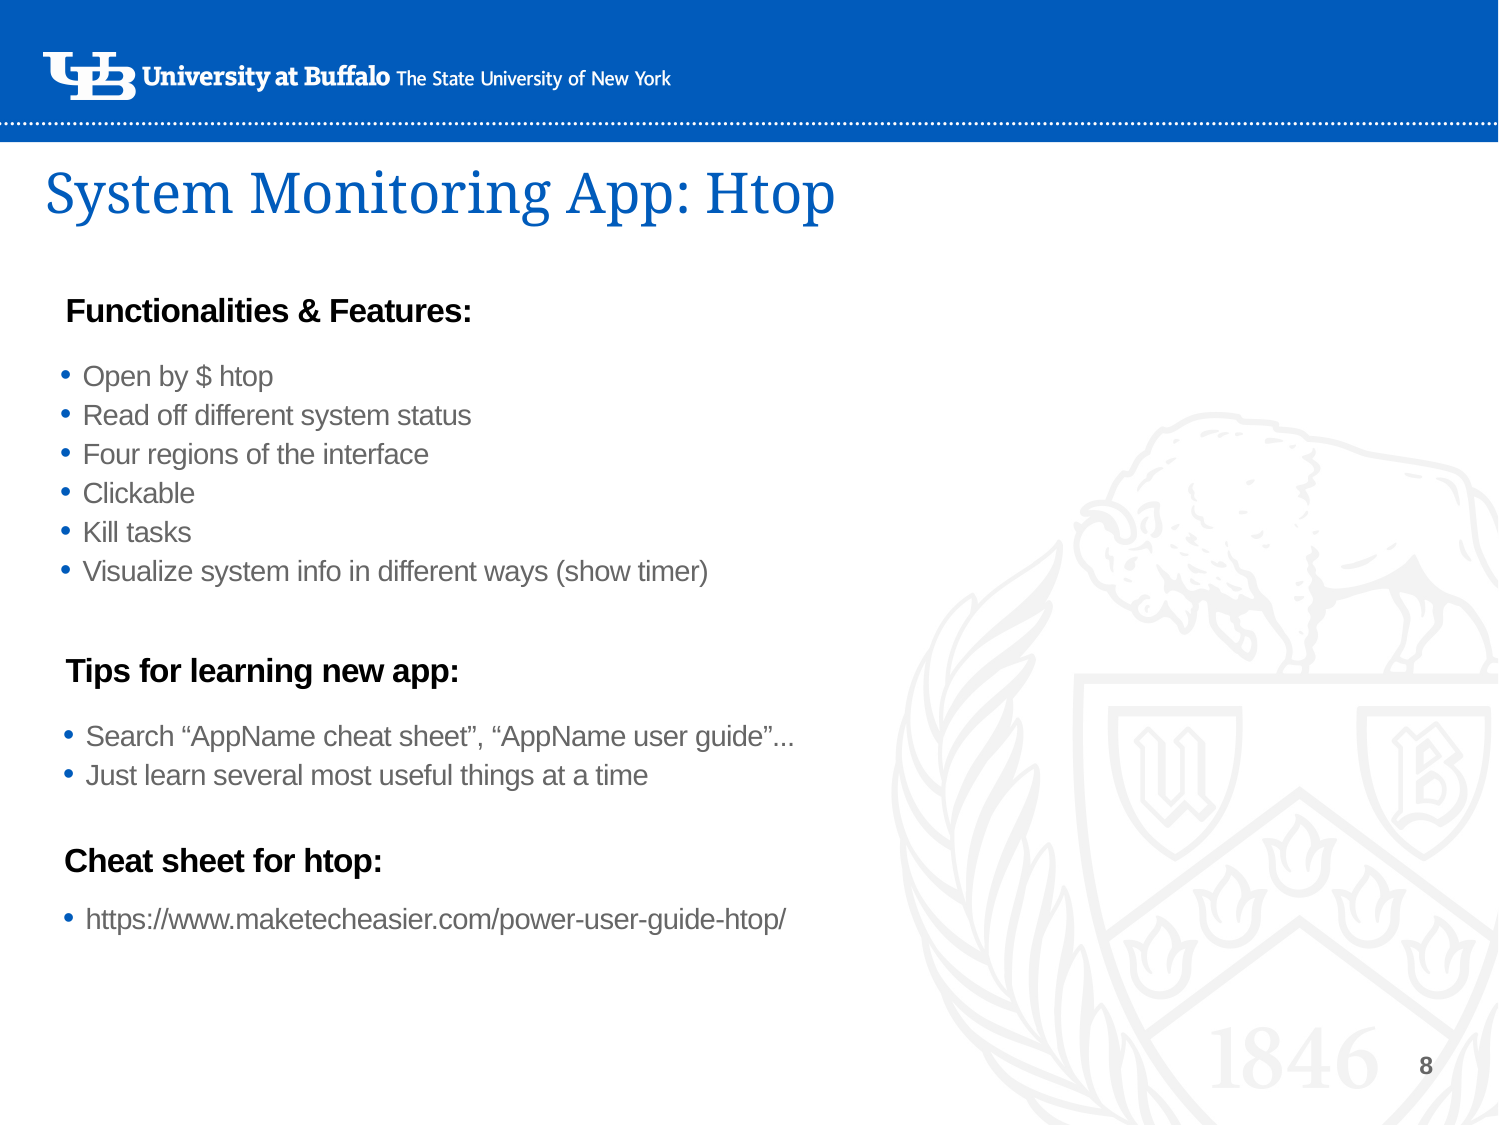

# System Monitoring App: Htop
Functionalities & Features:
Open by $ htop
Read off different system status
Four regions of the interface
Clickable
Kill tasks
Visualize system info in different ways (show timer)
Tips for learning new app:
Search “AppName cheat sheet”, “AppName user guide”...
Just learn several most useful things at a time
Cheat sheet for htop:
https://www.maketecheasier.com/power-user-guide-htop/